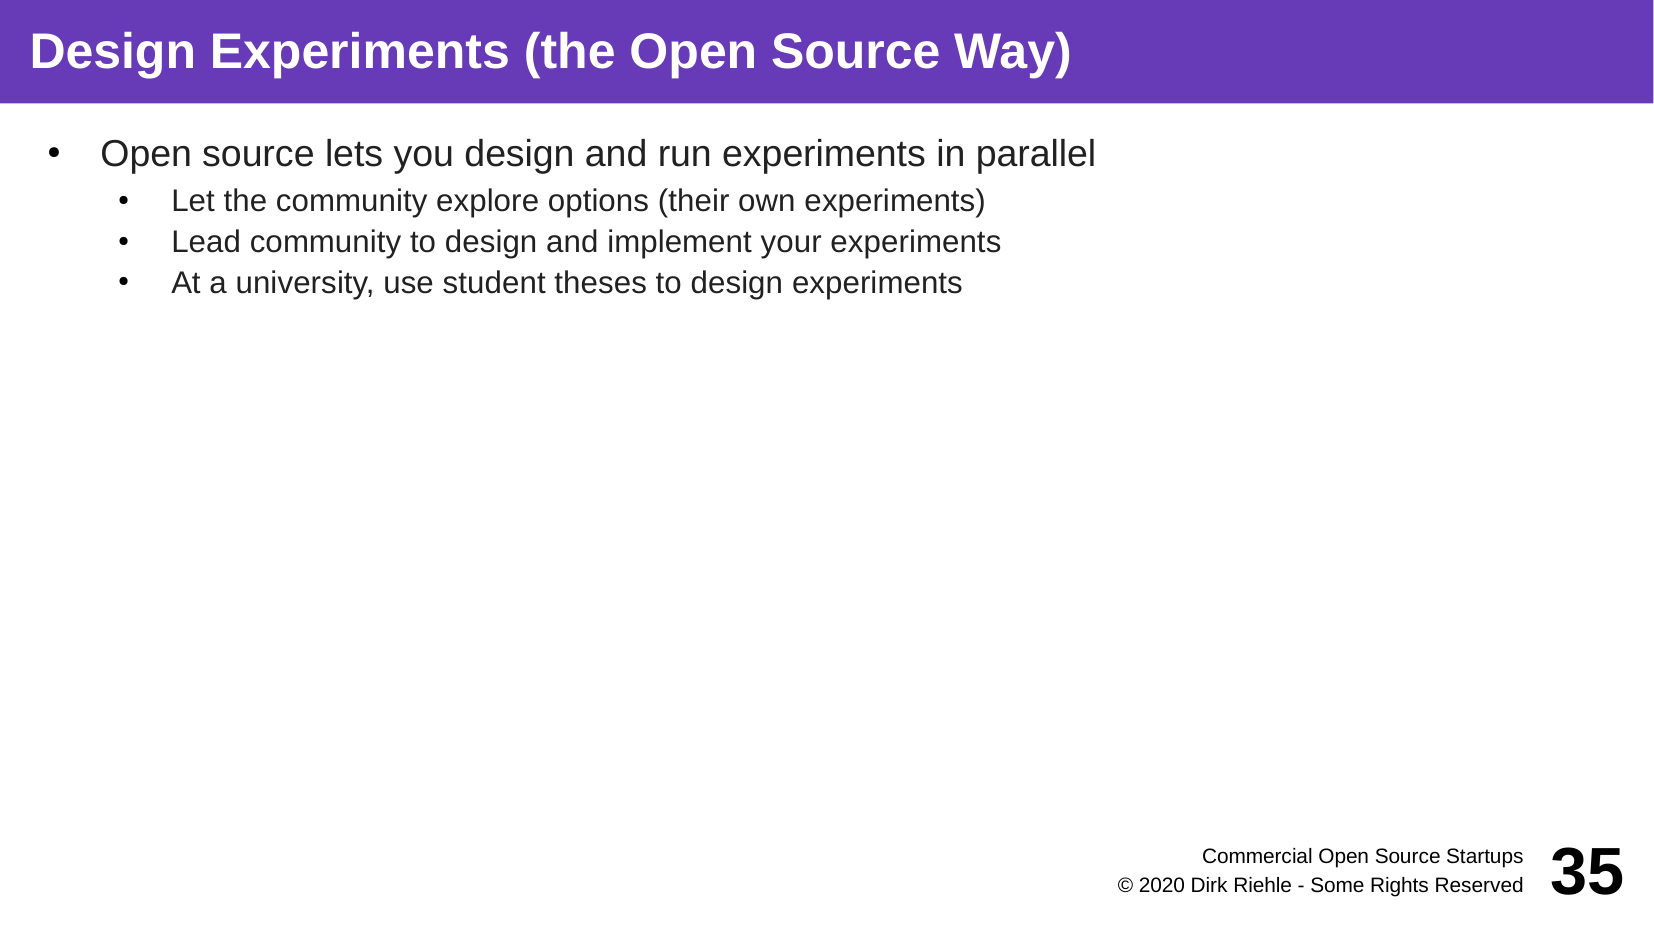

# Design Experiments (the Open Source Way)
Open source lets you design and run experiments in parallel
Let the community explore options (their own experiments)
Lead community to design and implement your experiments
At a university, use student theses to design experiments
Commercial Open Source Startups
35
© 2020 Dirk Riehle - Some Rights Reserved